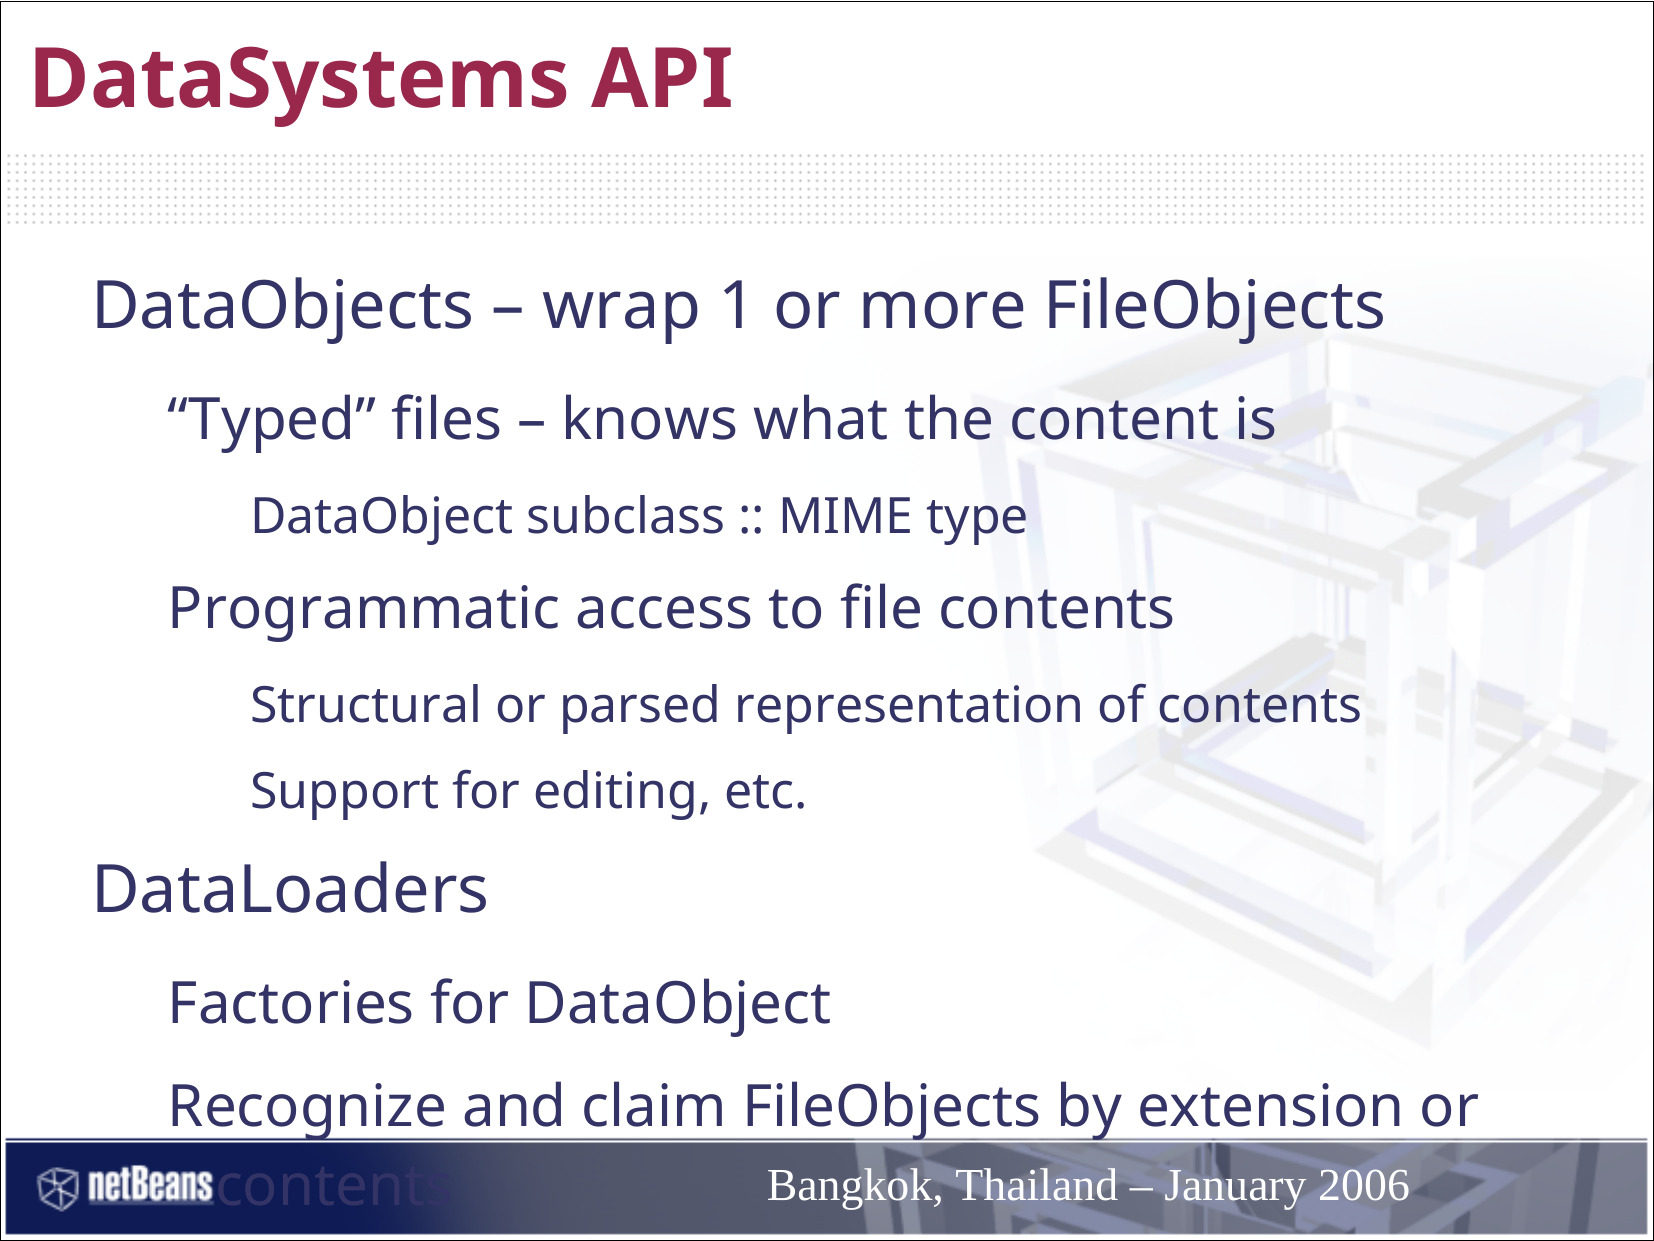

# DataSystems API
DataObjects – wrap 1 or more FileObjects
“Typed” files – knows what the content is
DataObject subclass :: MIME type
Programmatic access to file contents
Structural or parsed representation of contents
Support for editing, etc.
DataLoaders
Factories for DataObject
Recognize and claim FileObjects by extension or contents